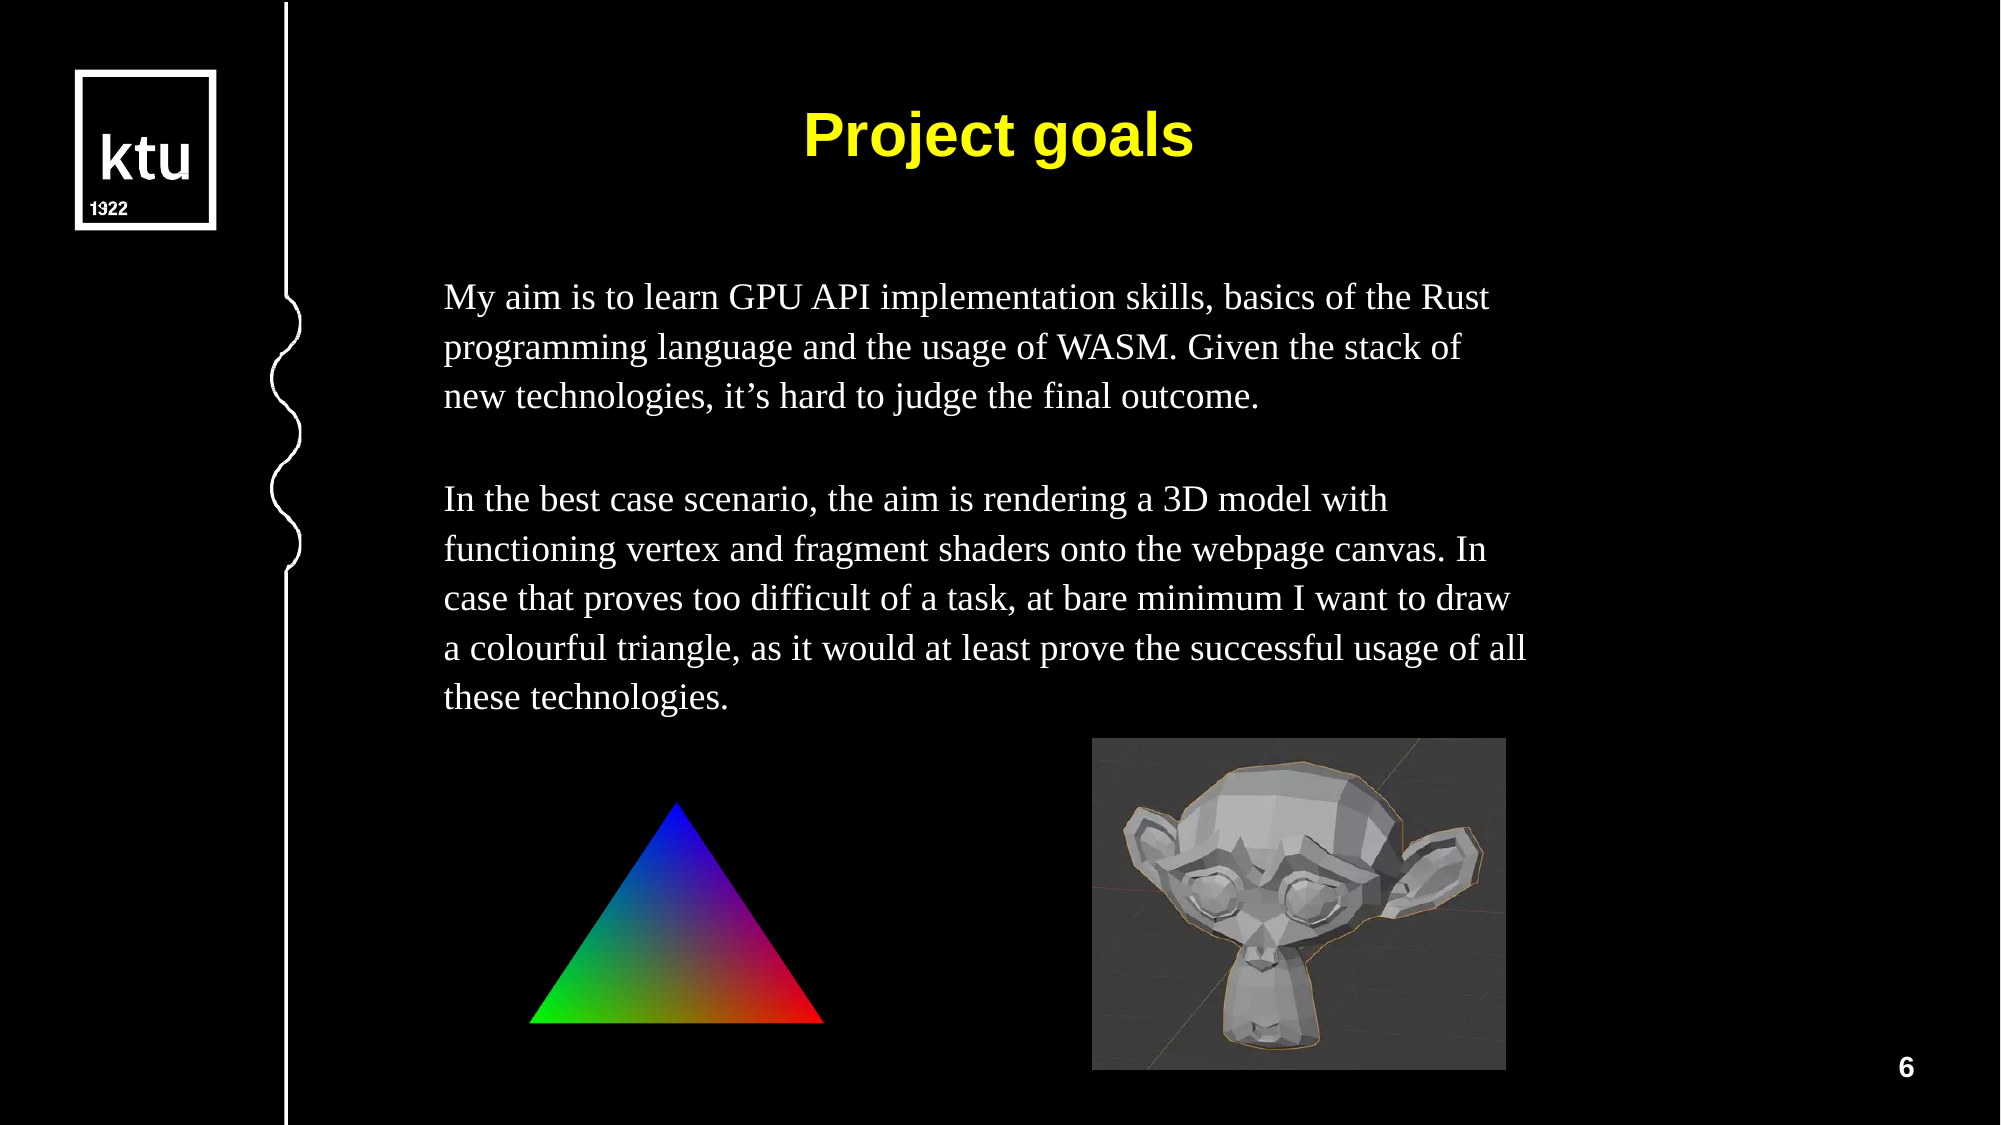

Project goals
# My aim is to learn GPU API implementation skills, basics of the Rust programming language and the usage of WASM. Given the stack of new technologies, it’s hard to judge the final outcome.
In the best case scenario, the aim is rendering a 3D model with functioning vertex and fragment shaders onto the webpage canvas. In case that proves too difficult of a task, at bare minimum I want to draw a colourful triangle, as it would at least prove the successful usage of all these technologies.